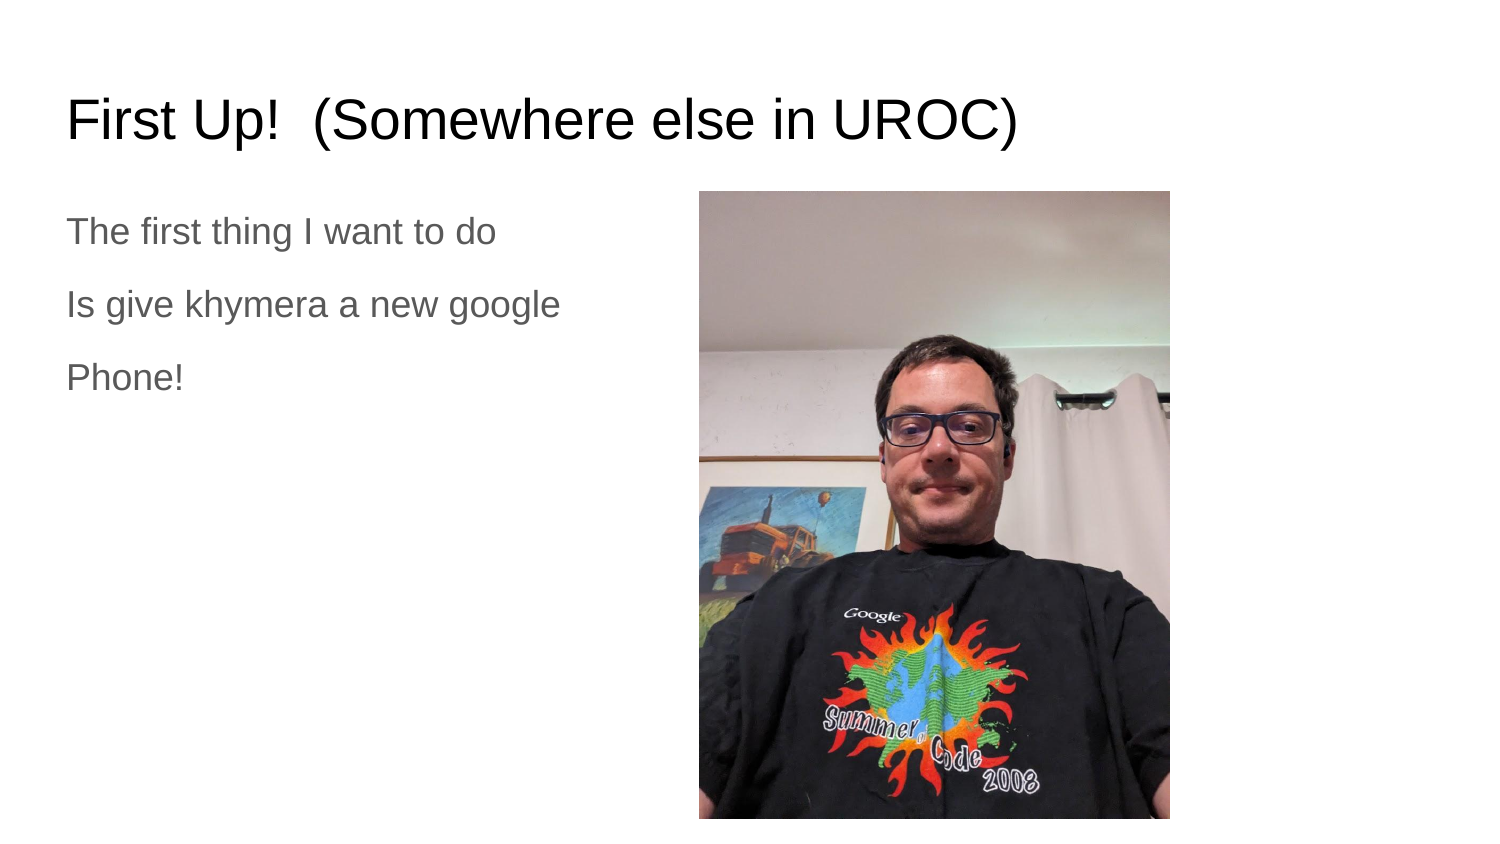

First Up! (Somewhere else in UROC)
The first thing I want to do
Is give khymera a new google
Phone!